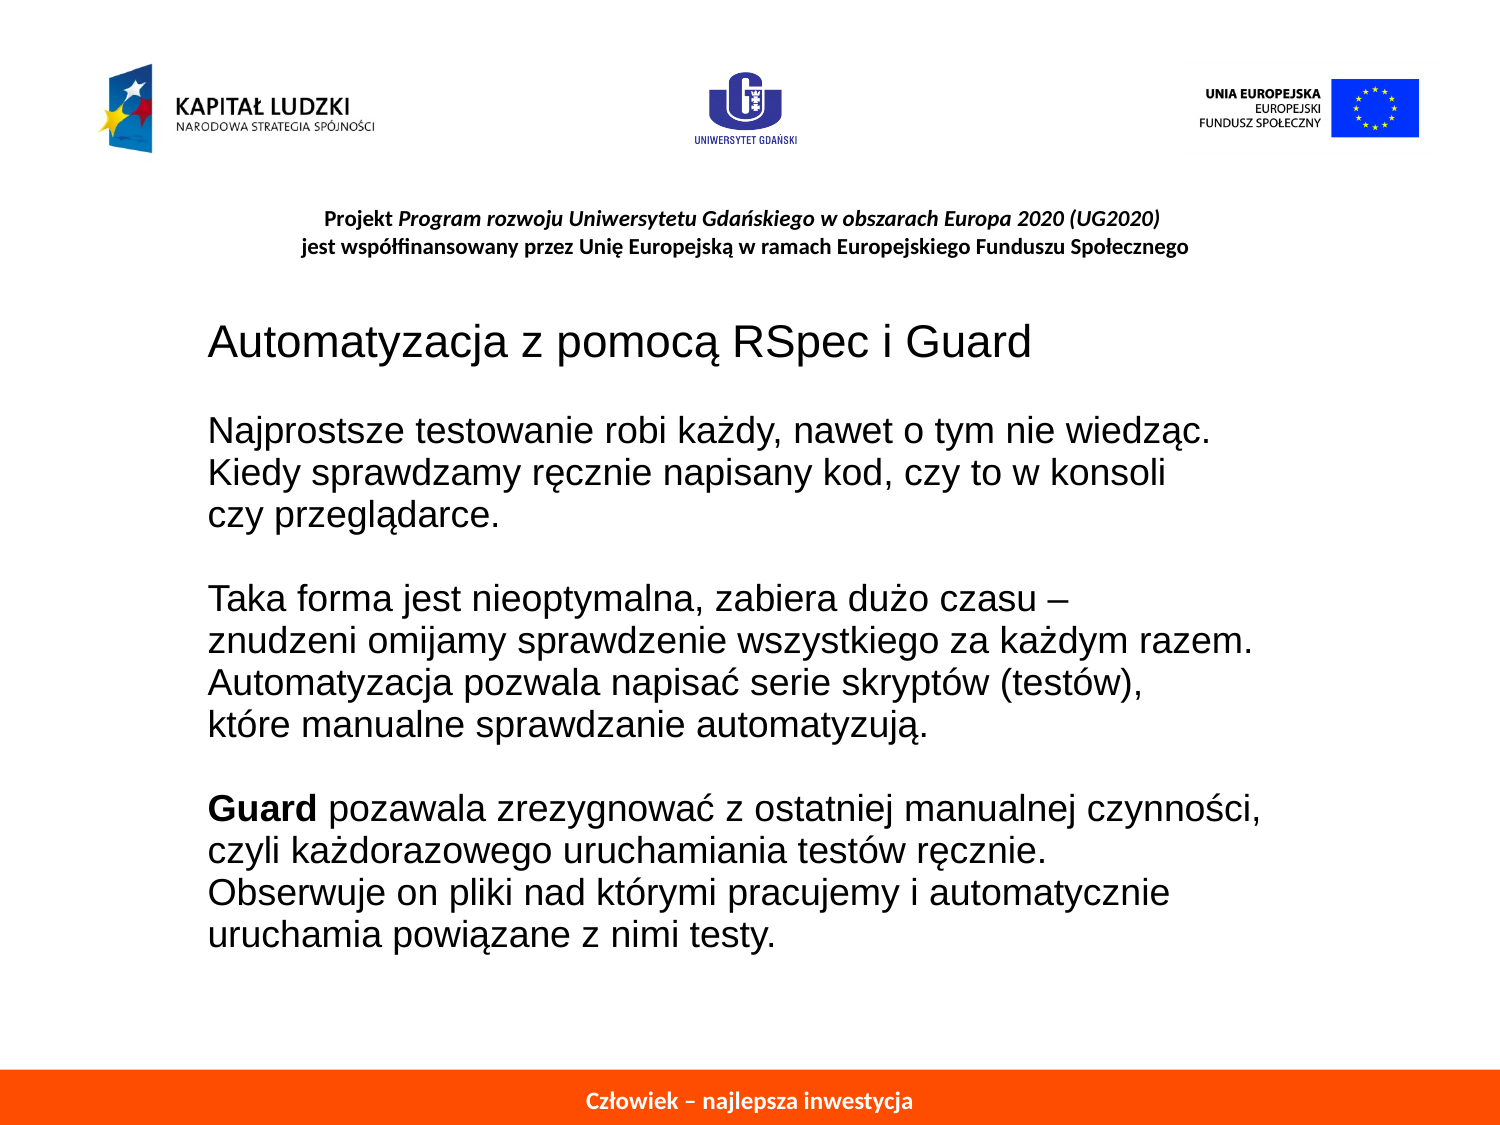

Projekt Program rozwoju Uniwersytetu Gdańskiego w obszarach Europa 2020 (UG2020)
jest współfinansowany przez Unię Europejską w ramach Europejskiego Funduszu Społecznego
Automatyzacja z pomocą RSpec i Guard
Najprostsze testowanie robi każdy, nawet o tym nie wiedząc.
Kiedy sprawdzamy ręcznie napisany kod, czy to w konsoli
czy przeglądarce.
Taka forma jest nieoptymalna, zabiera dużo czasu –
znudzeni omijamy sprawdzenie wszystkiego za każdym razem.
Automatyzacja pozwala napisać serie skryptów (testów),
które manualne sprawdzanie automatyzują.
Guard pozawala zrezygnować z ostatniej manualnej czynności,
czyli każdorazowego uruchamiania testów ręcznie.
Obserwuje on pliki nad którymi pracujemy i automatycznie
uruchamia powiązane z nimi testy.
Człowiek – najlepsza inwestycja